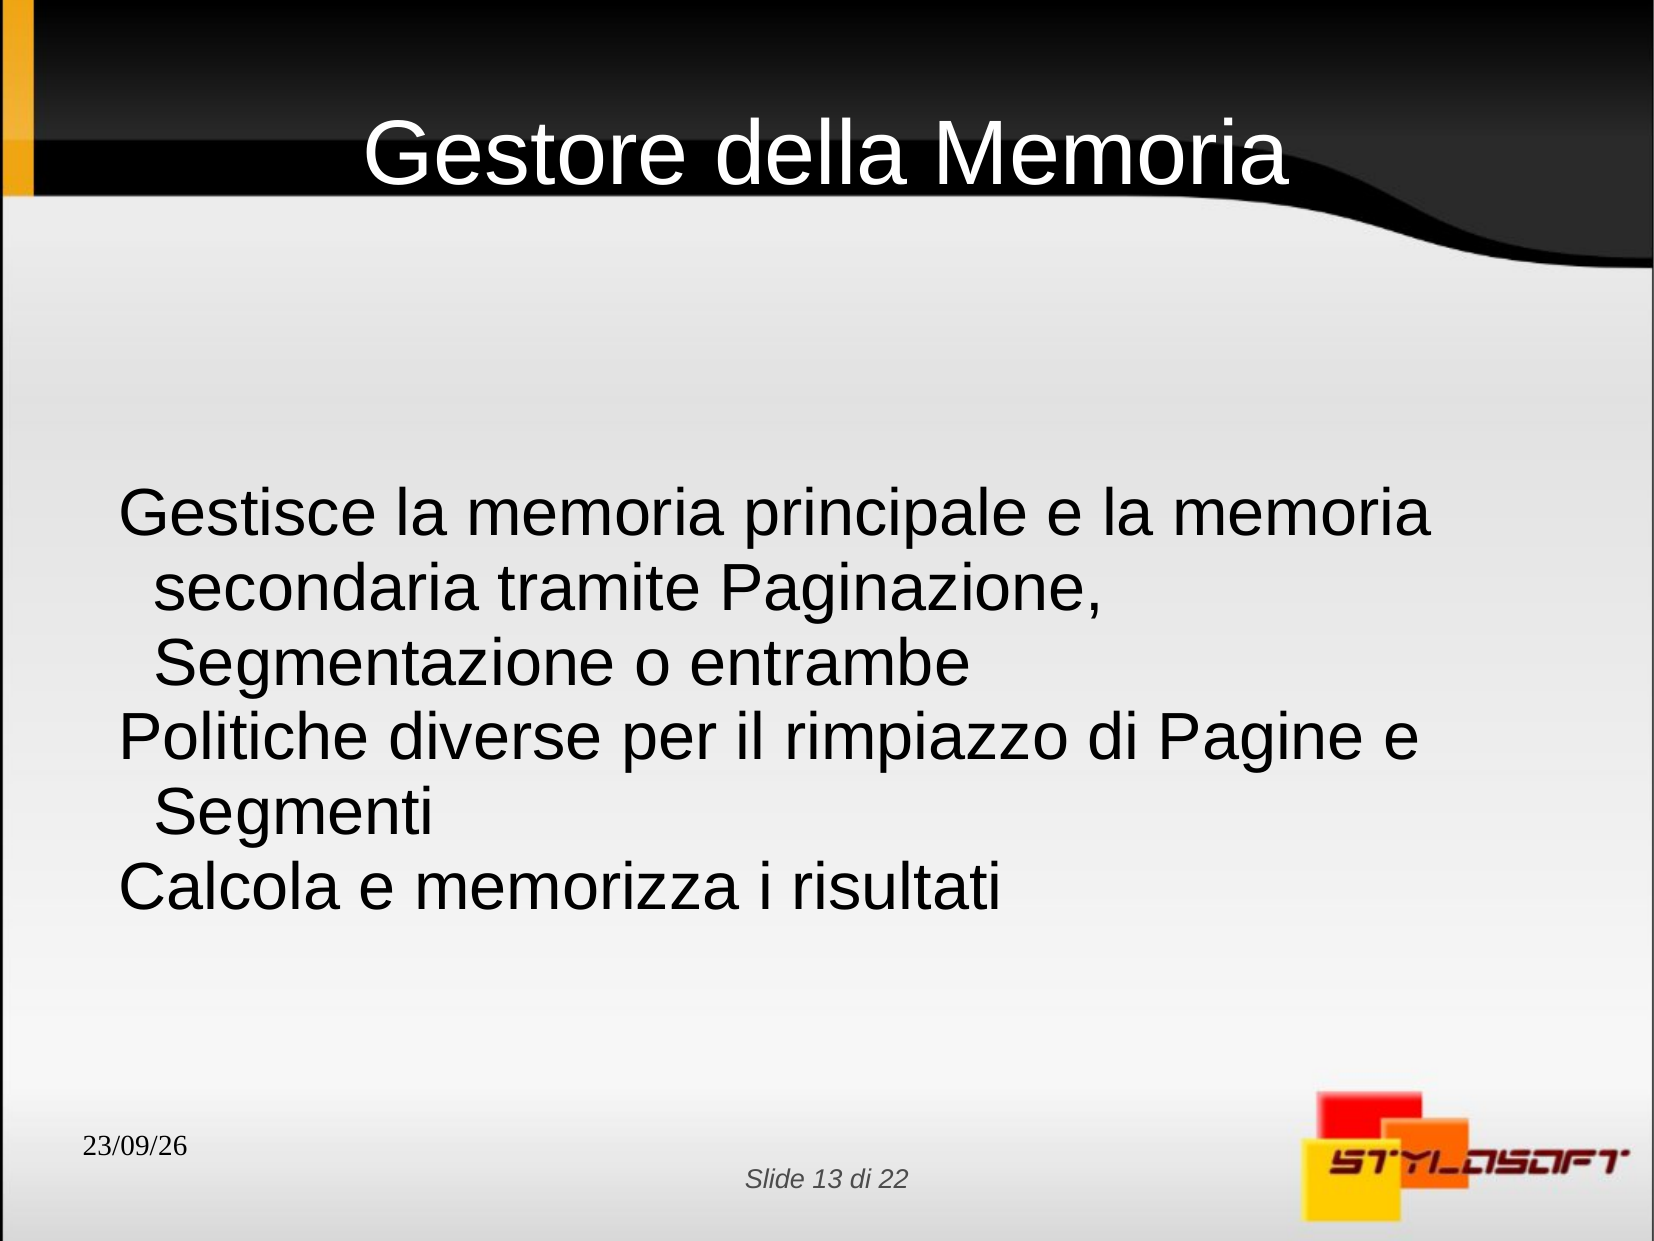

# Gestore della Memoria
Gestisce la memoria principale e la memoria secondaria tramite Paginazione, Segmentazione o entrambe
Politiche diverse per il rimpiazzo di Pagine e Segmenti
Calcola e memorizza i risultati
Slide di 22